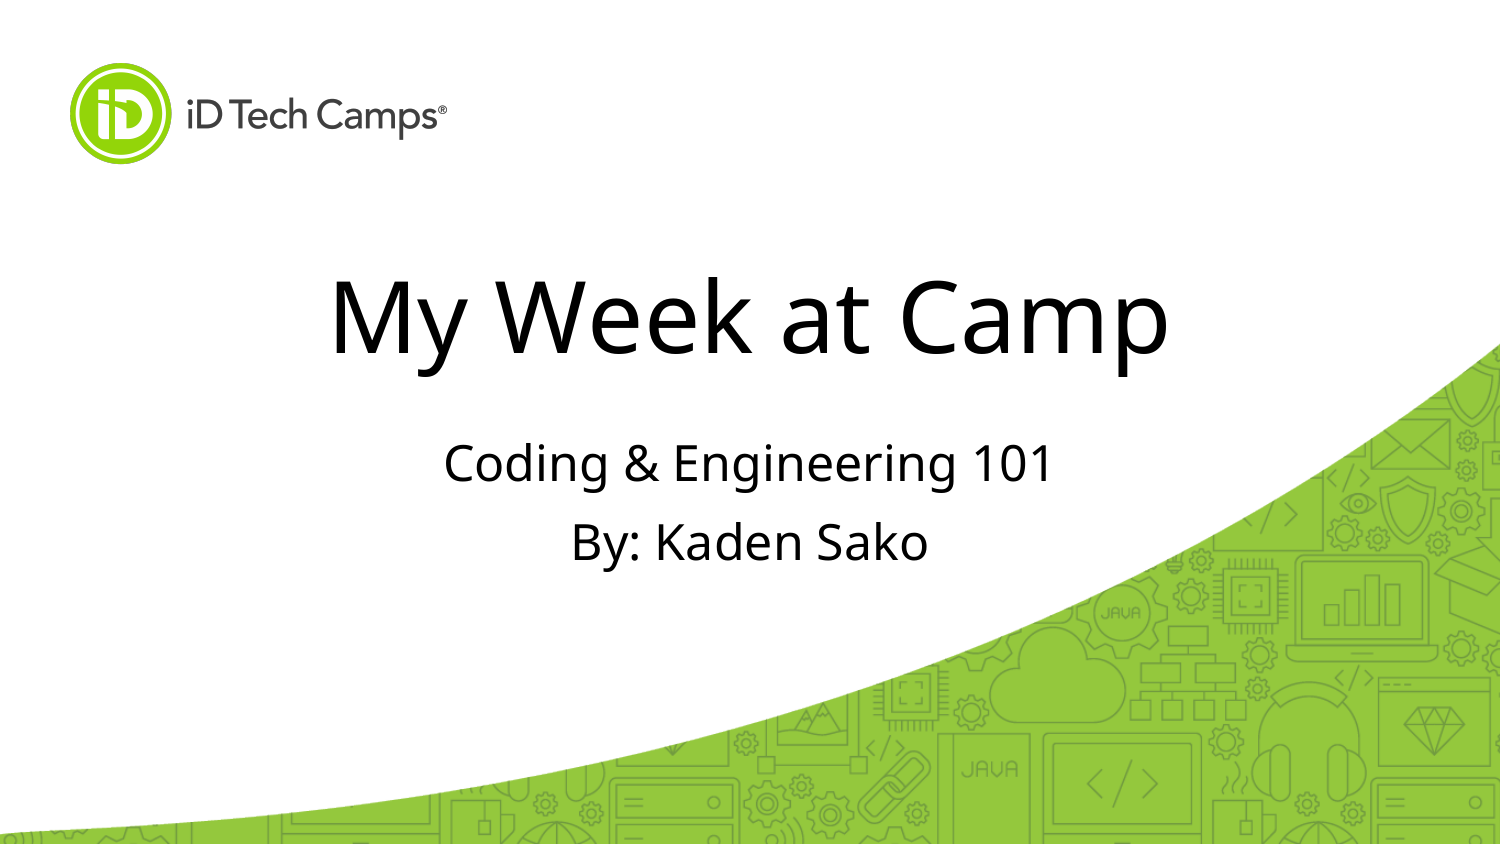

My Week at Camp
Coding & Engineering 101
By: Kaden Sako